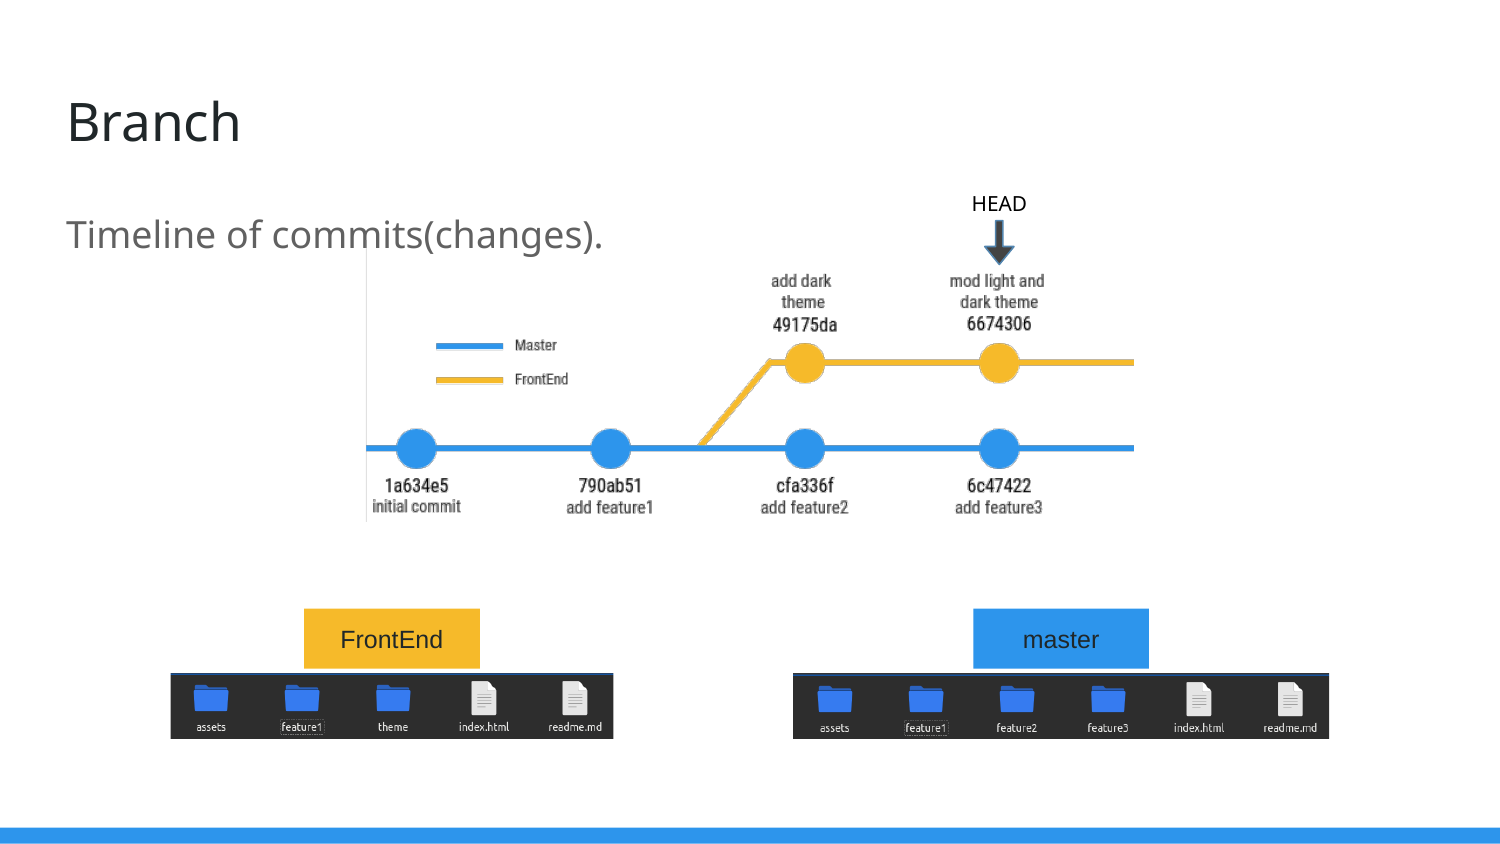

# Branch
HEAD
Timeline of commits(changes).
FrontEnd
master